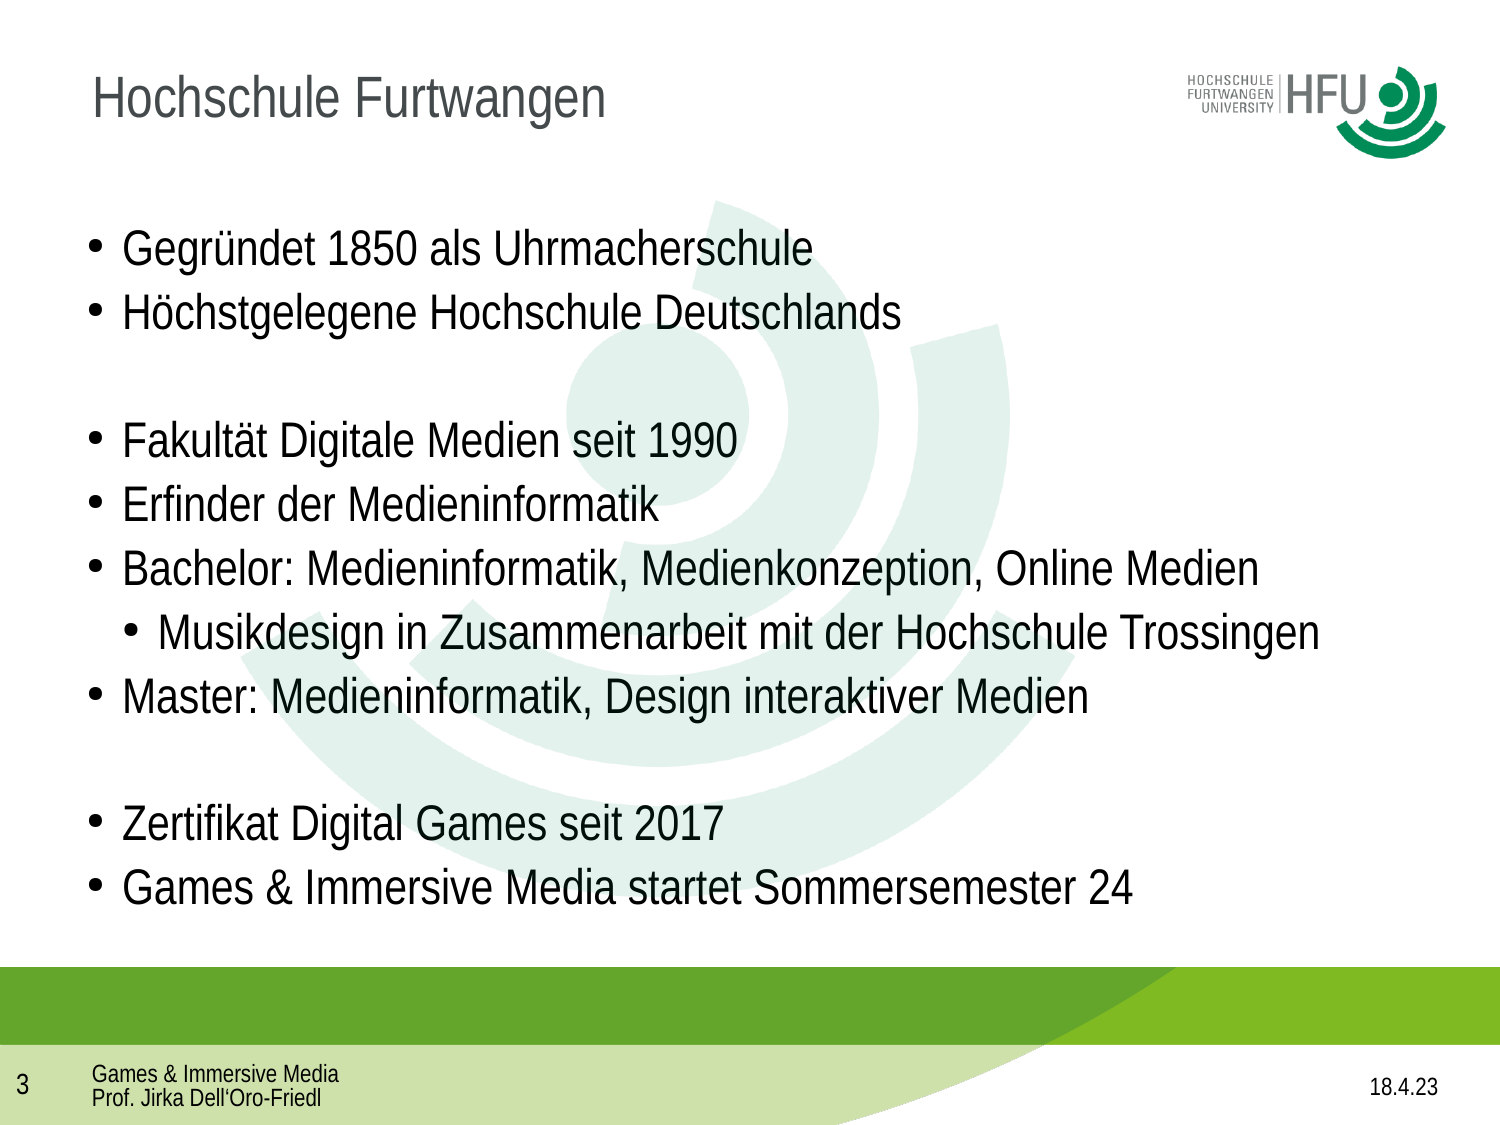

# Hochschule Furtwangen
Gegründet 1850 als Uhrmacherschule
Höchstgelegene Hochschule Deutschlands
Fakultät Digitale Medien seit 1990
Erfinder der Medieninformatik
Bachelor: Medieninformatik, Medienkonzeption, Online Medien
Musikdesign in Zusammenarbeit mit der Hochschule Trossingen
Master: Medieninformatik, Design interaktiver Medien
Zertifikat Digital Games seit 2017
Games & Immersive Media startet Sommersemester 24